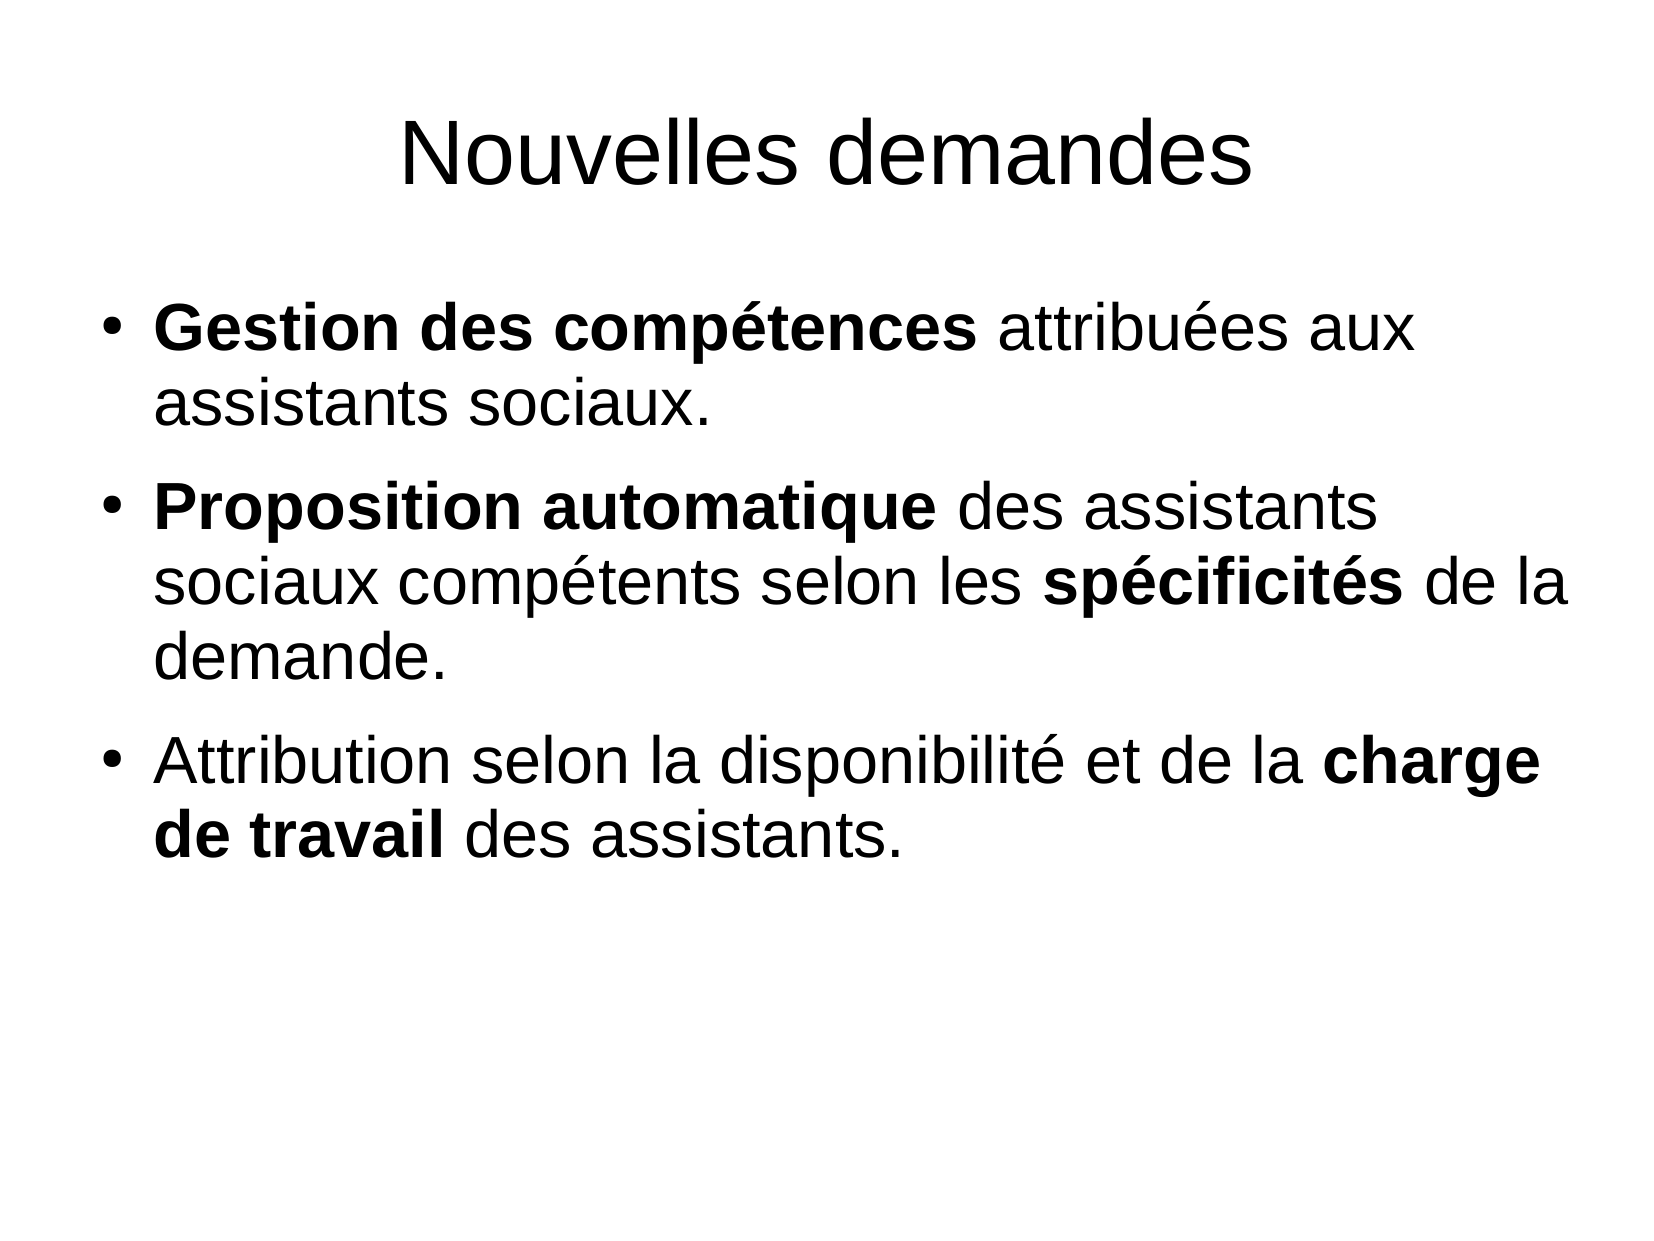

# Nouvelles demandes
Gestion des compétences attribuées aux assistants sociaux.
Proposition automatique des assistants sociaux compétents selon les spécificités de la demande.
Attribution selon la disponibilité et de la charge de travail des assistants.